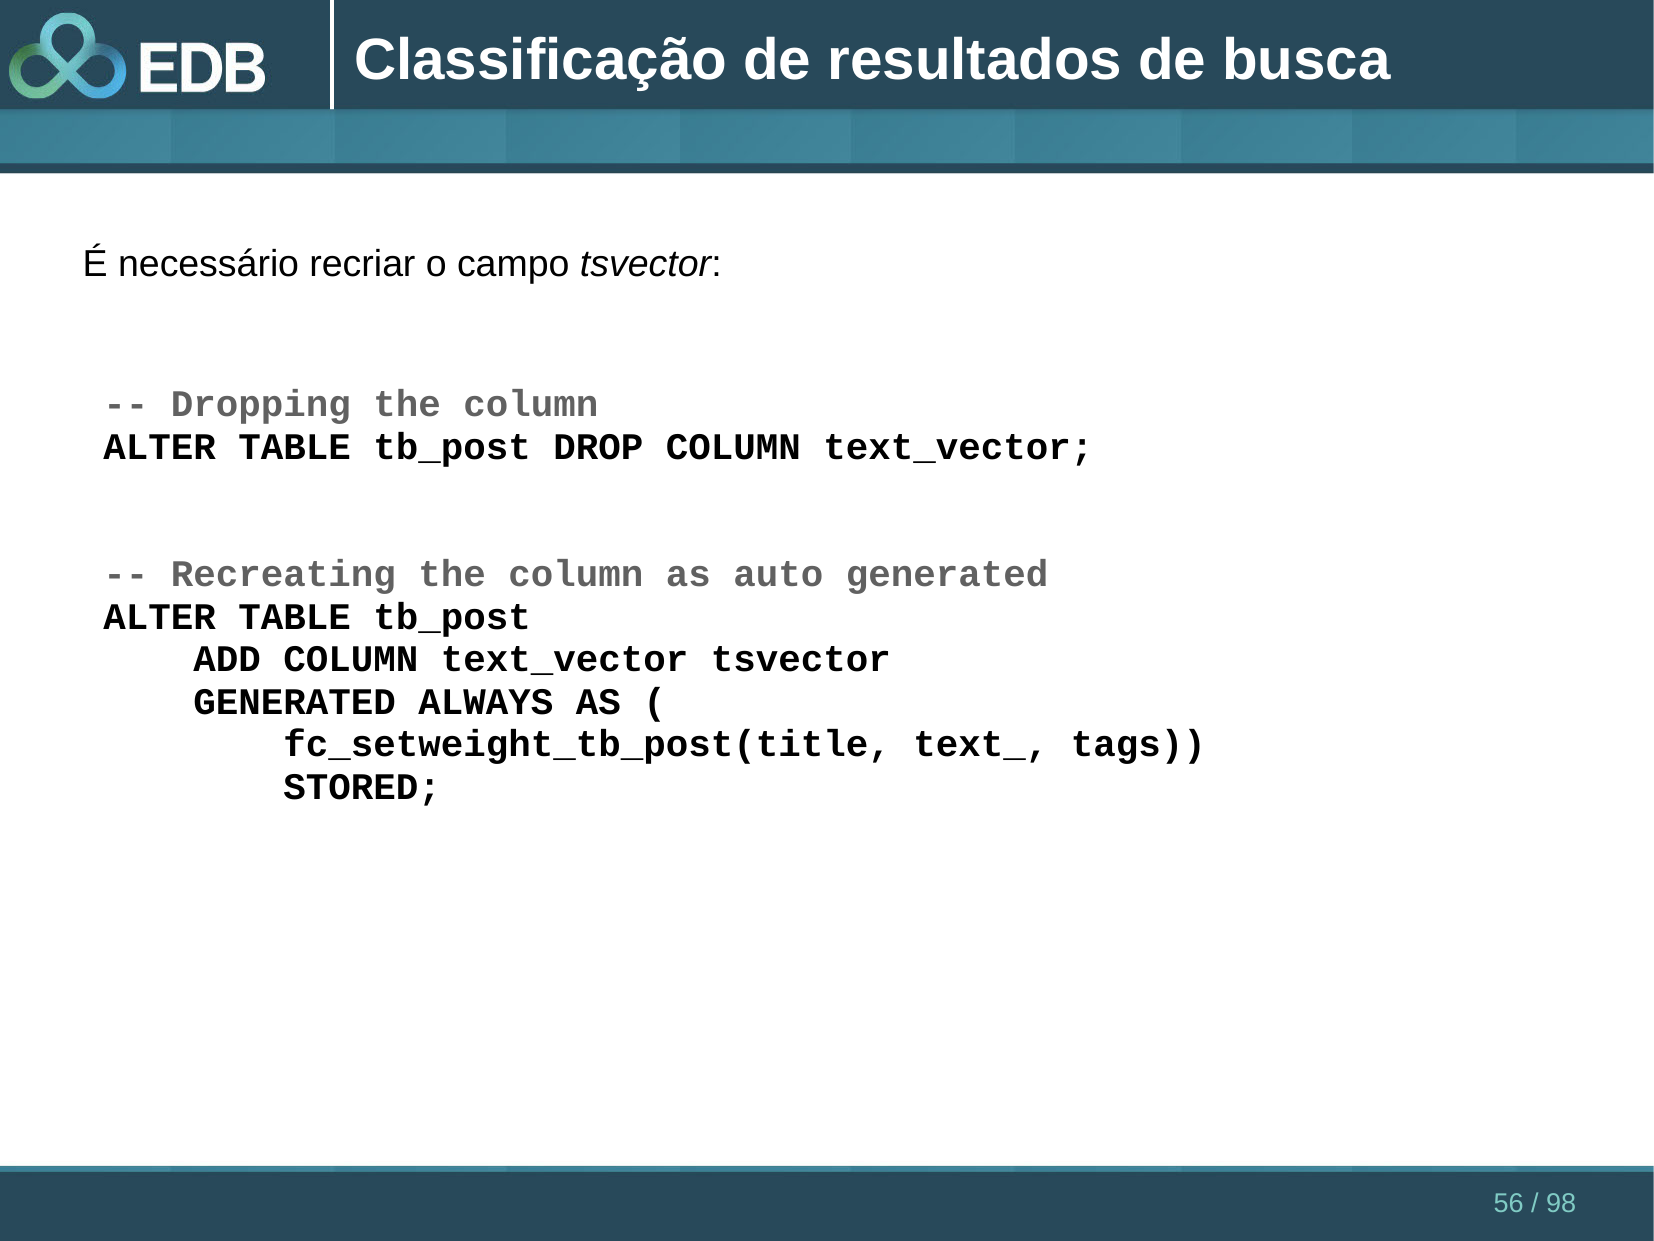

# Classificação de resultados de busca
É necessário recriar o campo tsvector:
-- Dropping the column
ALTER TABLE tb_post DROP COLUMN text_vector;
-- Recreating the column as auto generated
ALTER TABLE tb_post
 ADD COLUMN text_vector tsvector
 GENERATED ALWAYS AS (
 fc_setweight_tb_post(title, text_, tags))
 STORED;